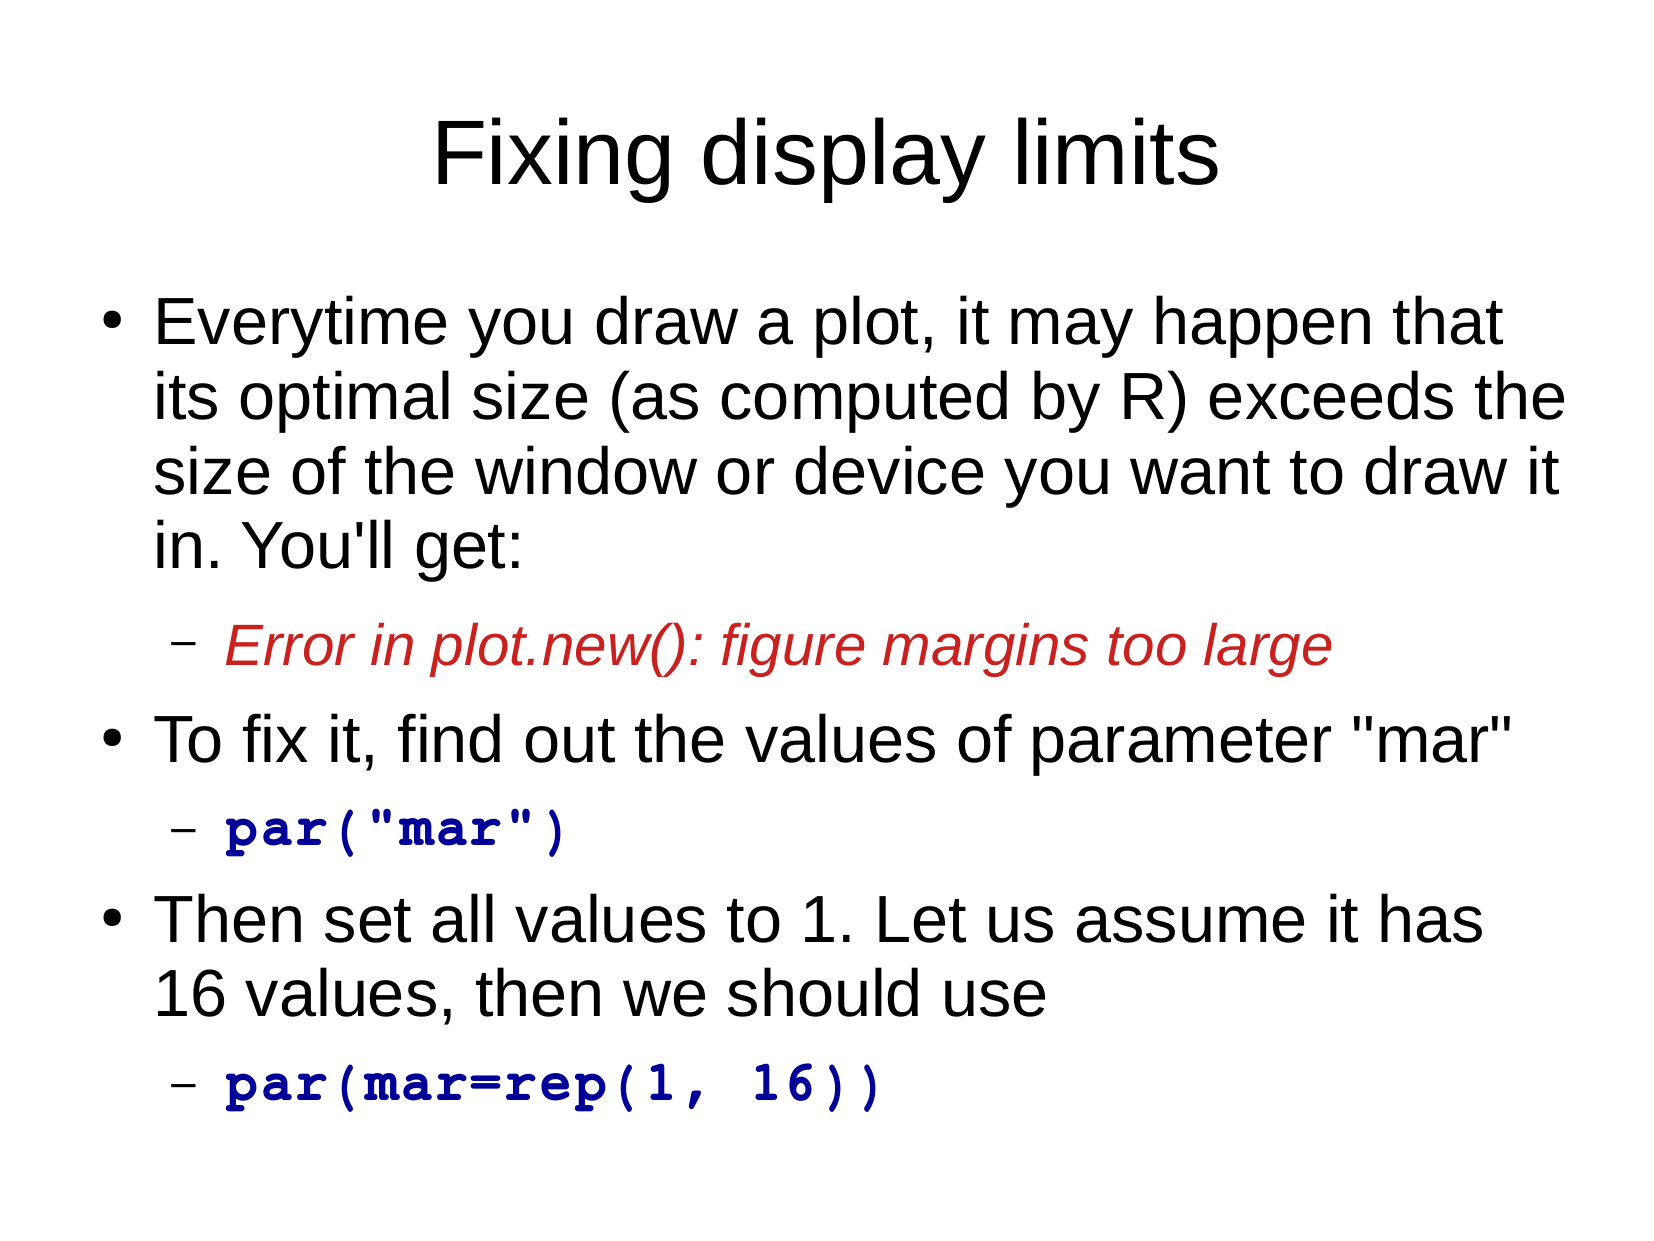

# Fixing display limits
Everytime you draw a plot, it may happen that its optimal size (as computed by R) exceeds the size of the window or device you want to draw it in. You'll get:
Error in plot.new(): figure margins too large
To fix it, find out the values of parameter "mar"
par("mar")
Then set all values to 1. Let us assume it has 16 values, then we should use
par(mar=rep(1, 16))